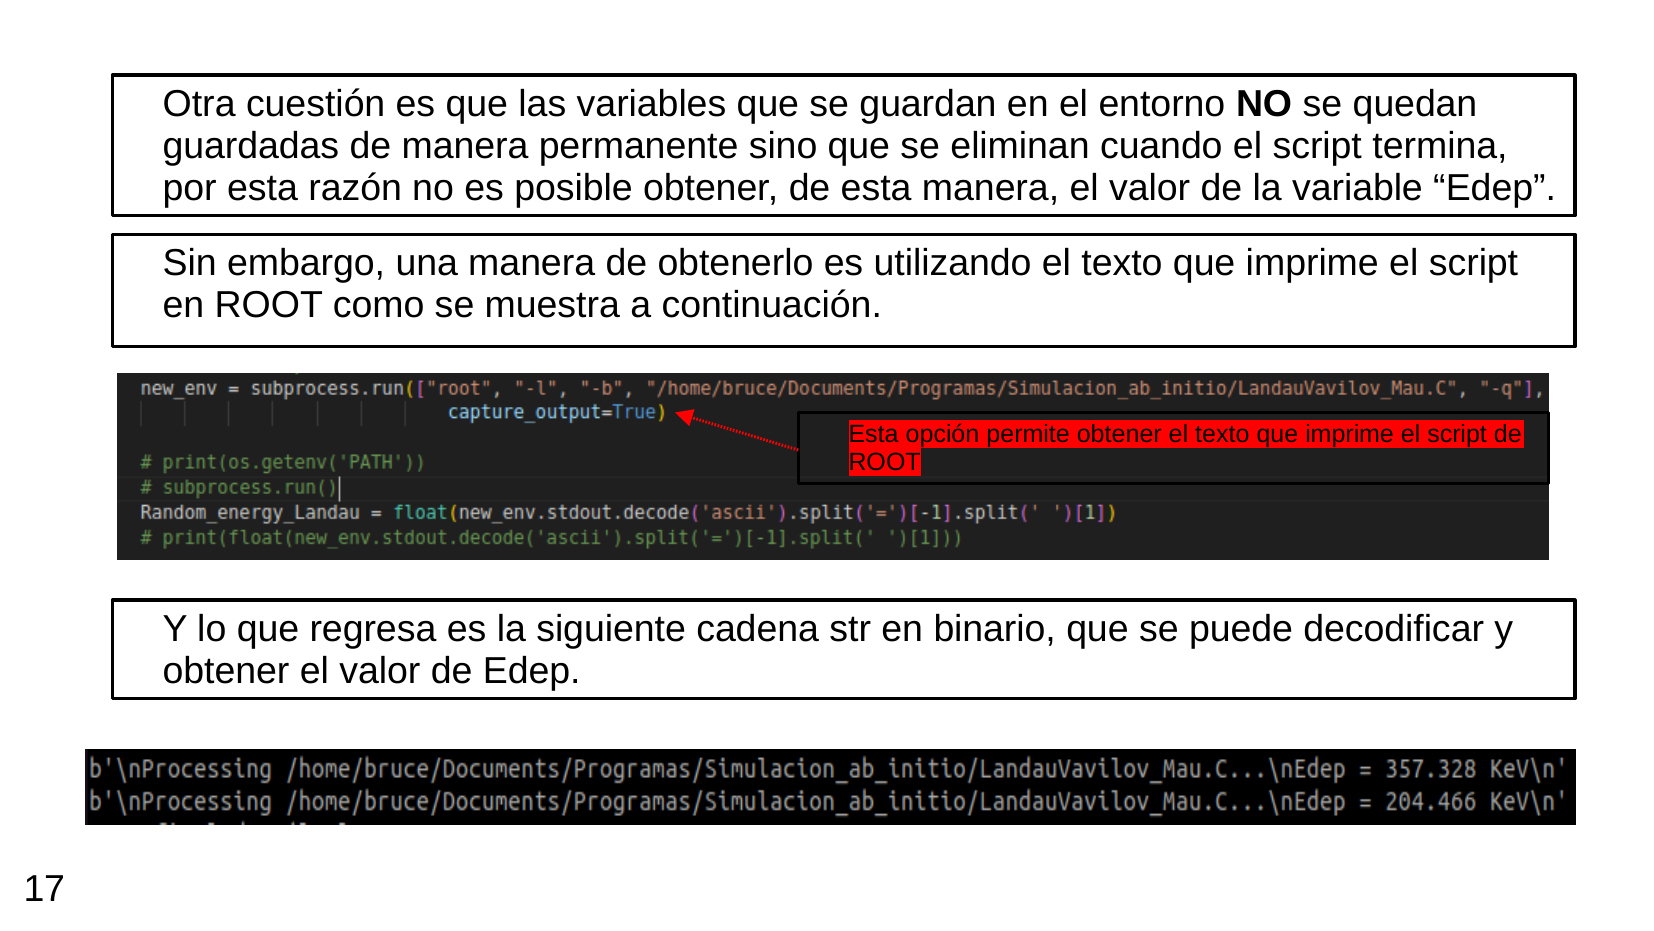

Otra cuestión es que las variables que se guardan en el entorno NO se quedan guardadas de manera permanente sino que se eliminan cuando el script termina, por esta razón no es posible obtener, de esta manera, el valor de la variable “Edep”.
Sin embargo, una manera de obtenerlo es utilizando el texto que imprime el script en ROOT como se muestra a continuación.
Esta opción permite obtener el texto que imprime el script de ROOT
Y lo que regresa es la siguiente cadena str en binario, que se puede decodificar y obtener el valor de Edep.